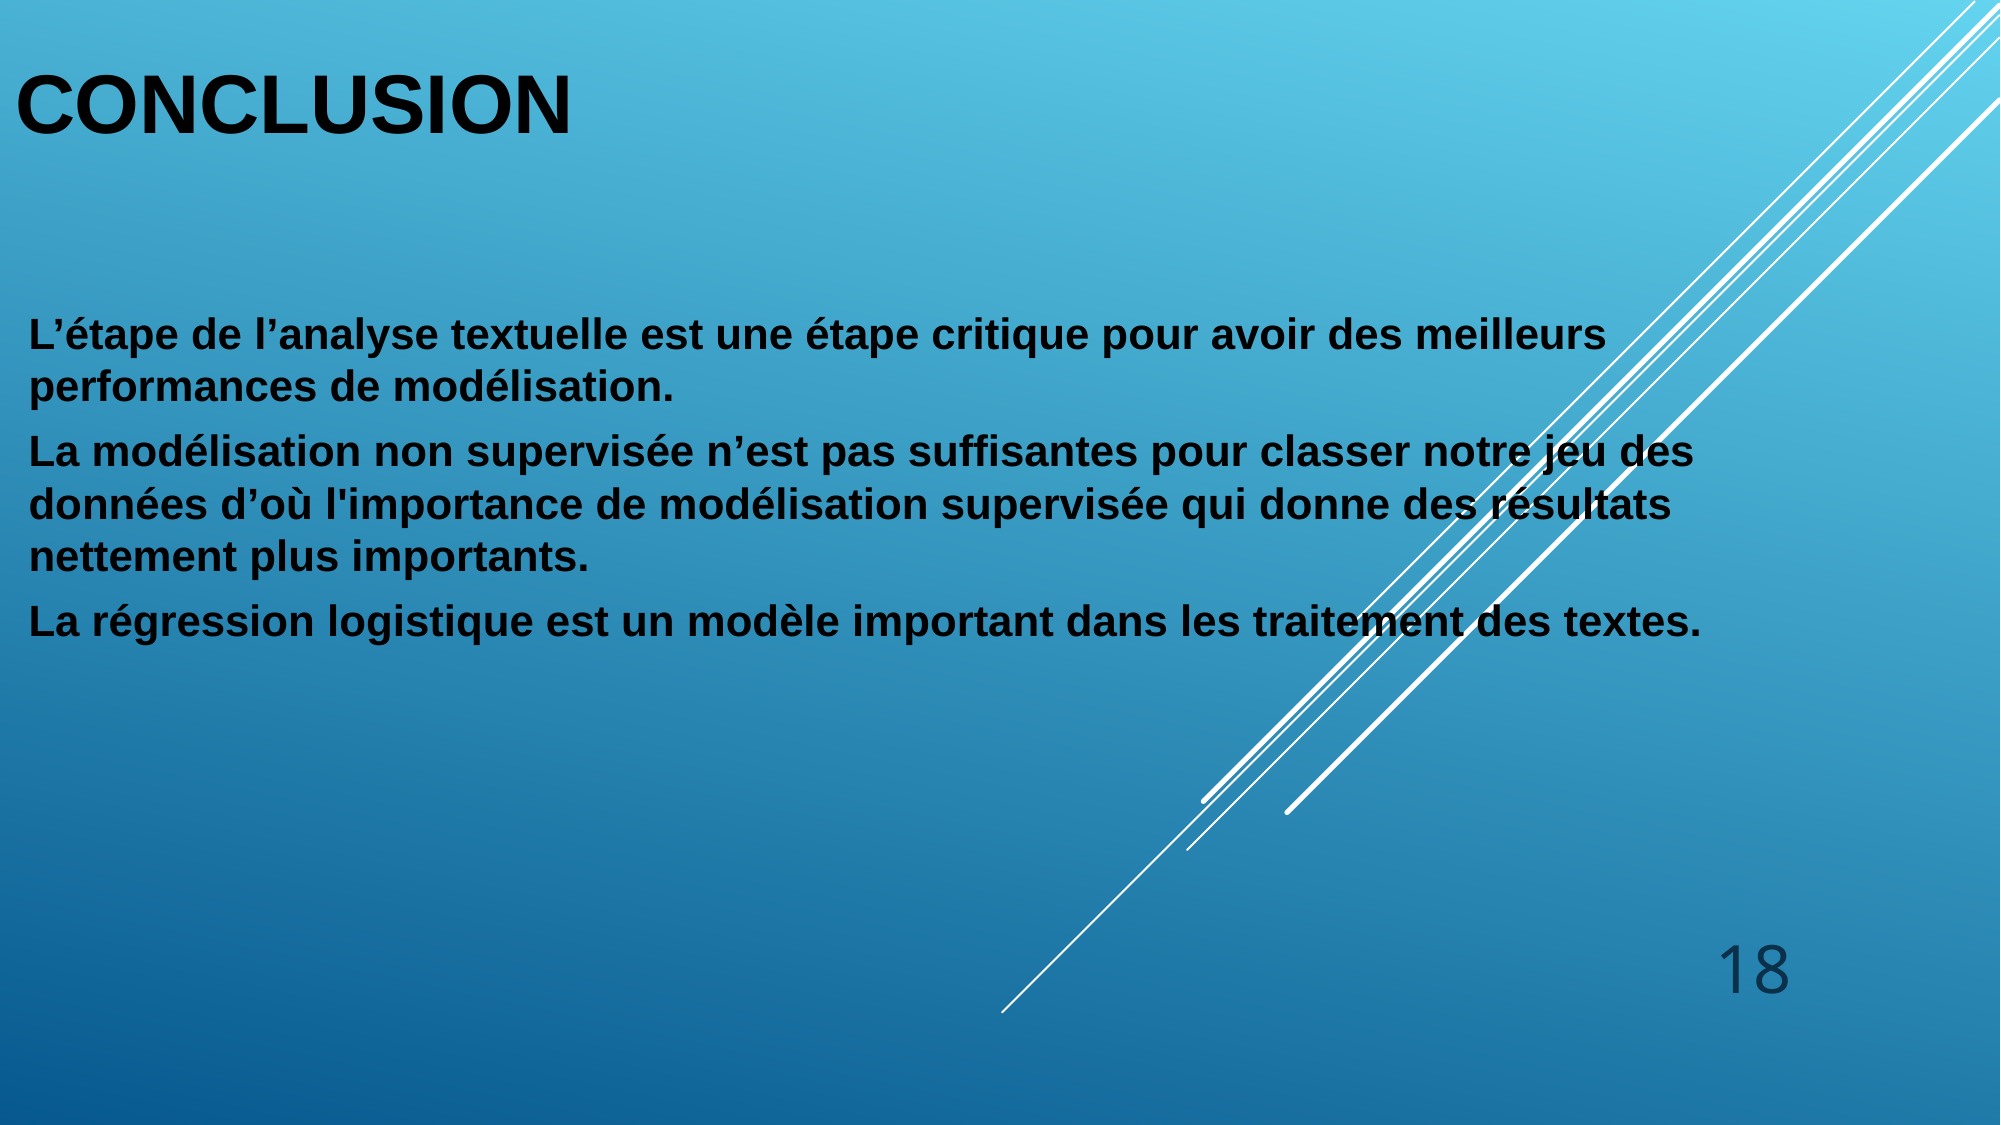

# conclusion
L’étape de l’analyse textuelle est une étape critique pour avoir des meilleurs performances de modélisation.
La modélisation non supervisée n’est pas suffisantes pour classer notre jeu des données d’où l'importance de modélisation supervisée qui donne des résultats nettement plus importants.
La régression logistique est un modèle important dans les traitement des textes.